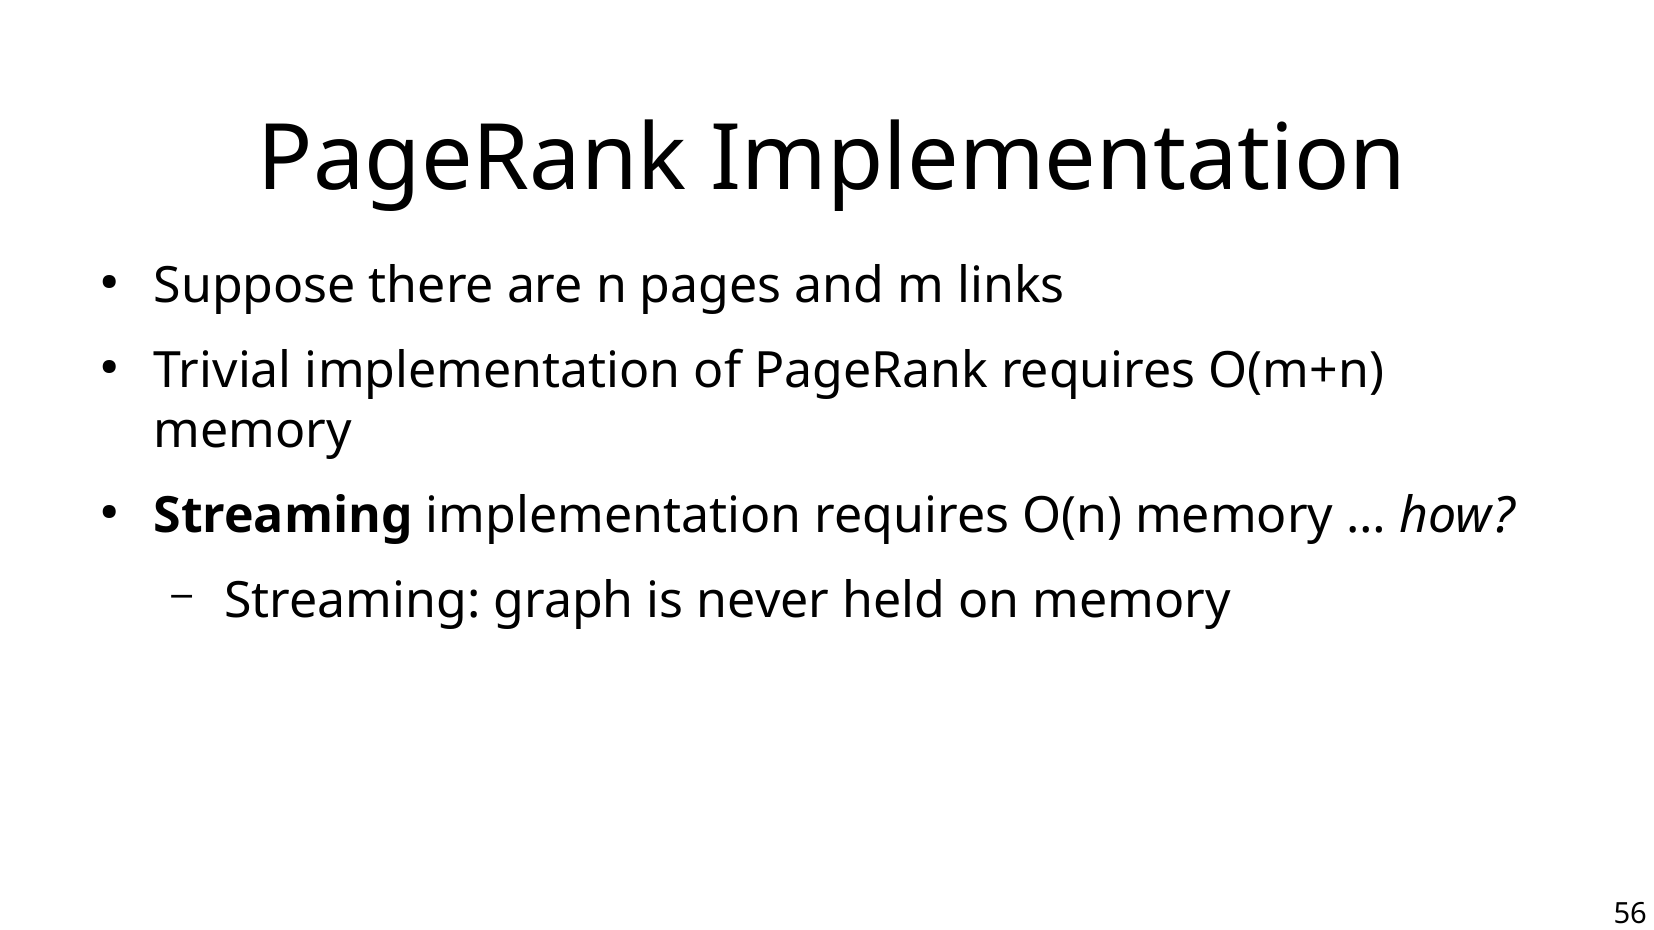

# PageRank Implementation
Suppose there are n pages and m links
Trivial implementation of PageRank requires O(m+n) memory
Streaming implementation requires O(n) memory … how?
Streaming: graph is never held on memory
56